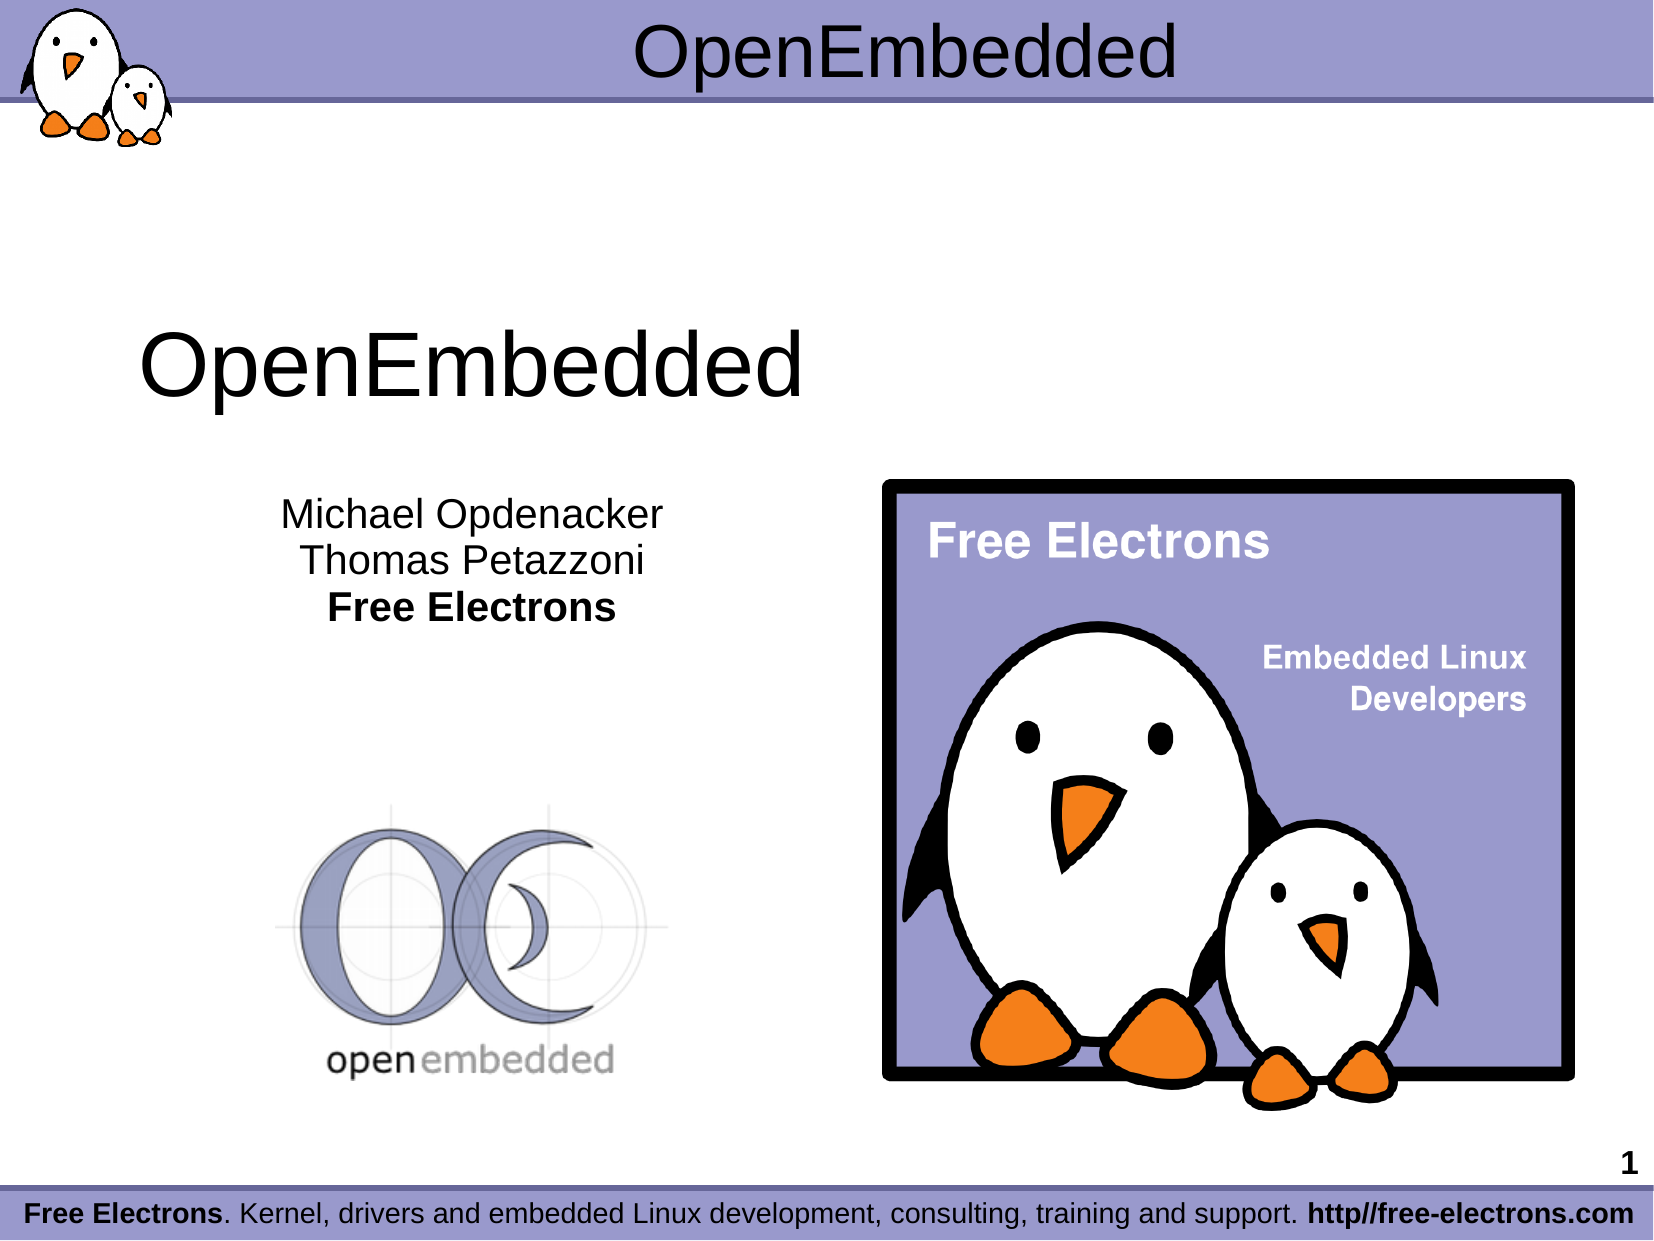

# OpenEmbedded
OpenEmbedded
Michael Opdenacker
Thomas Petazzoni
Free Electrons